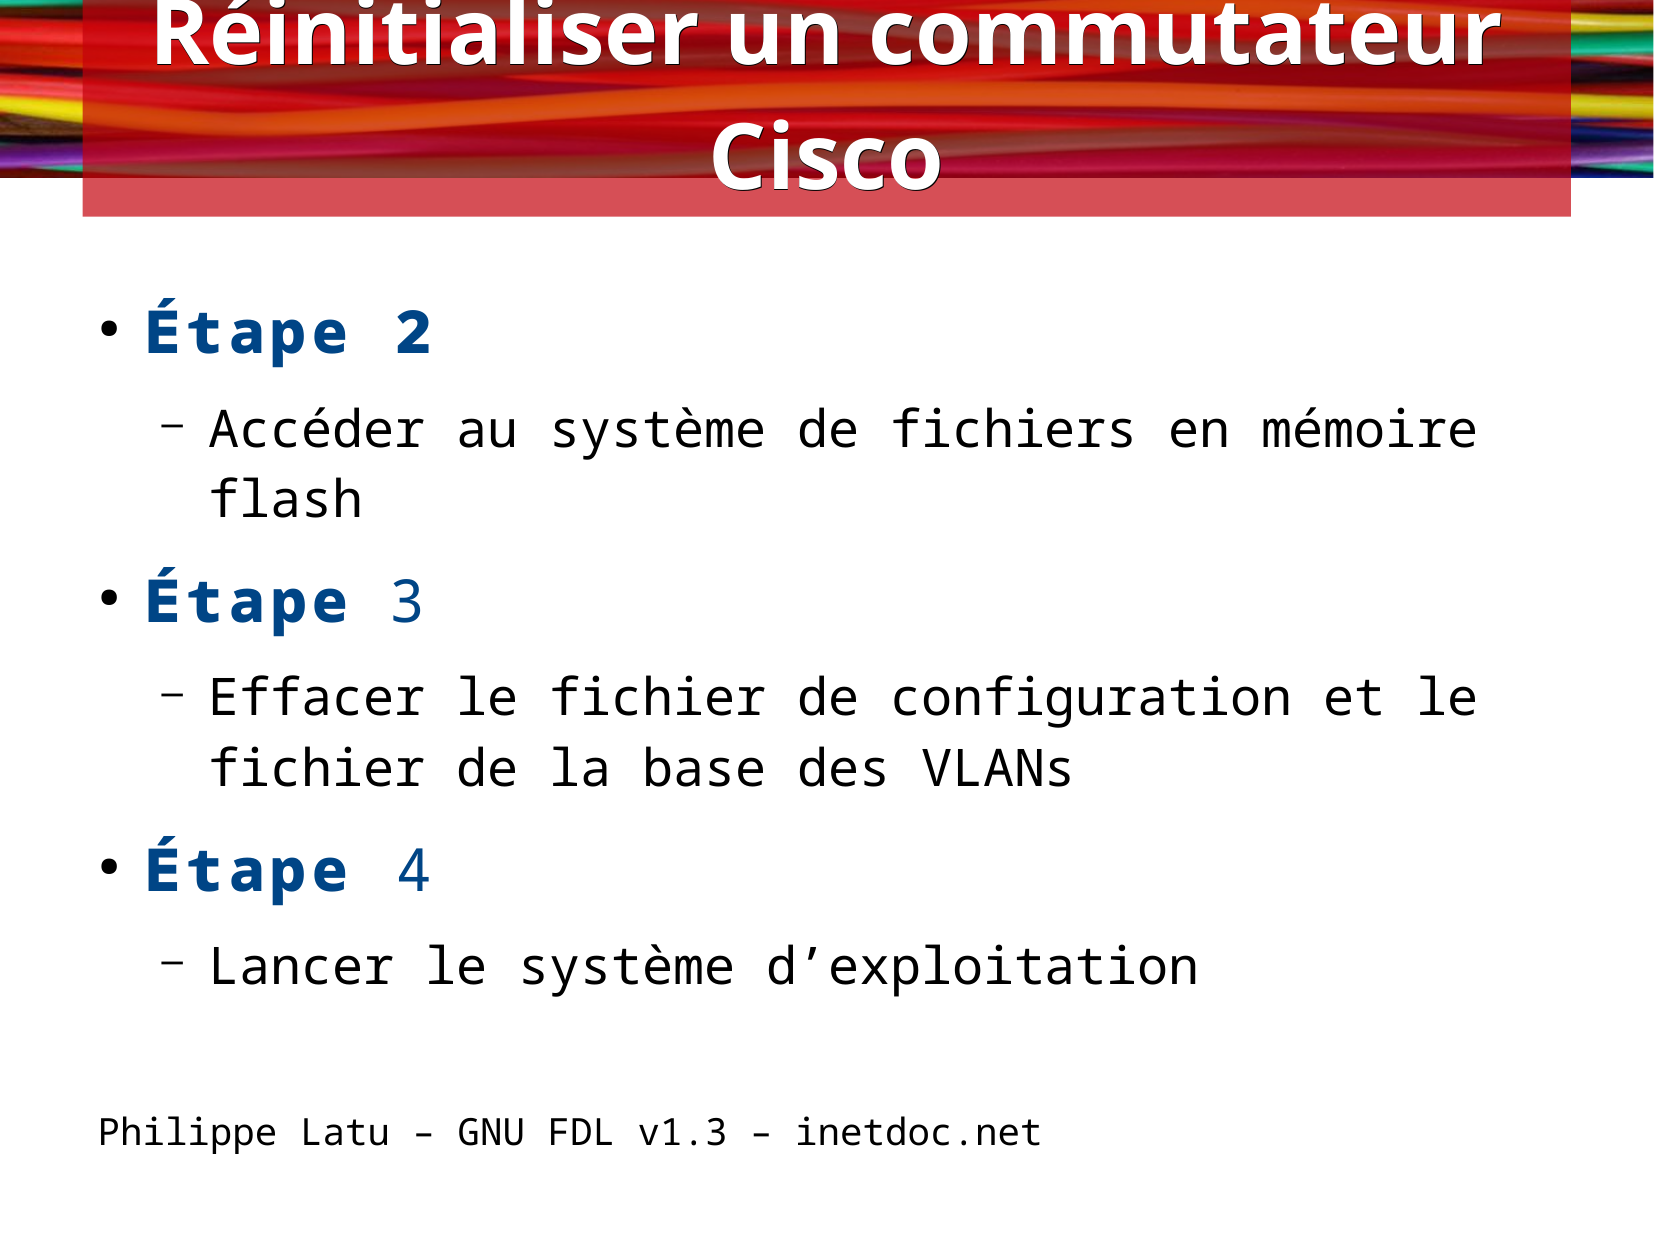

# Réinitialiser un commutateur Cisco
Étape 2
Accéder au système de fichiers en mémoire flash
Étape 3
Effacer le fichier de configuration et le fichier de la base des VLANs
Étape 4
Lancer le système d’exploitation
Philippe Latu – GNU FDL v1.3 – inetdoc.net